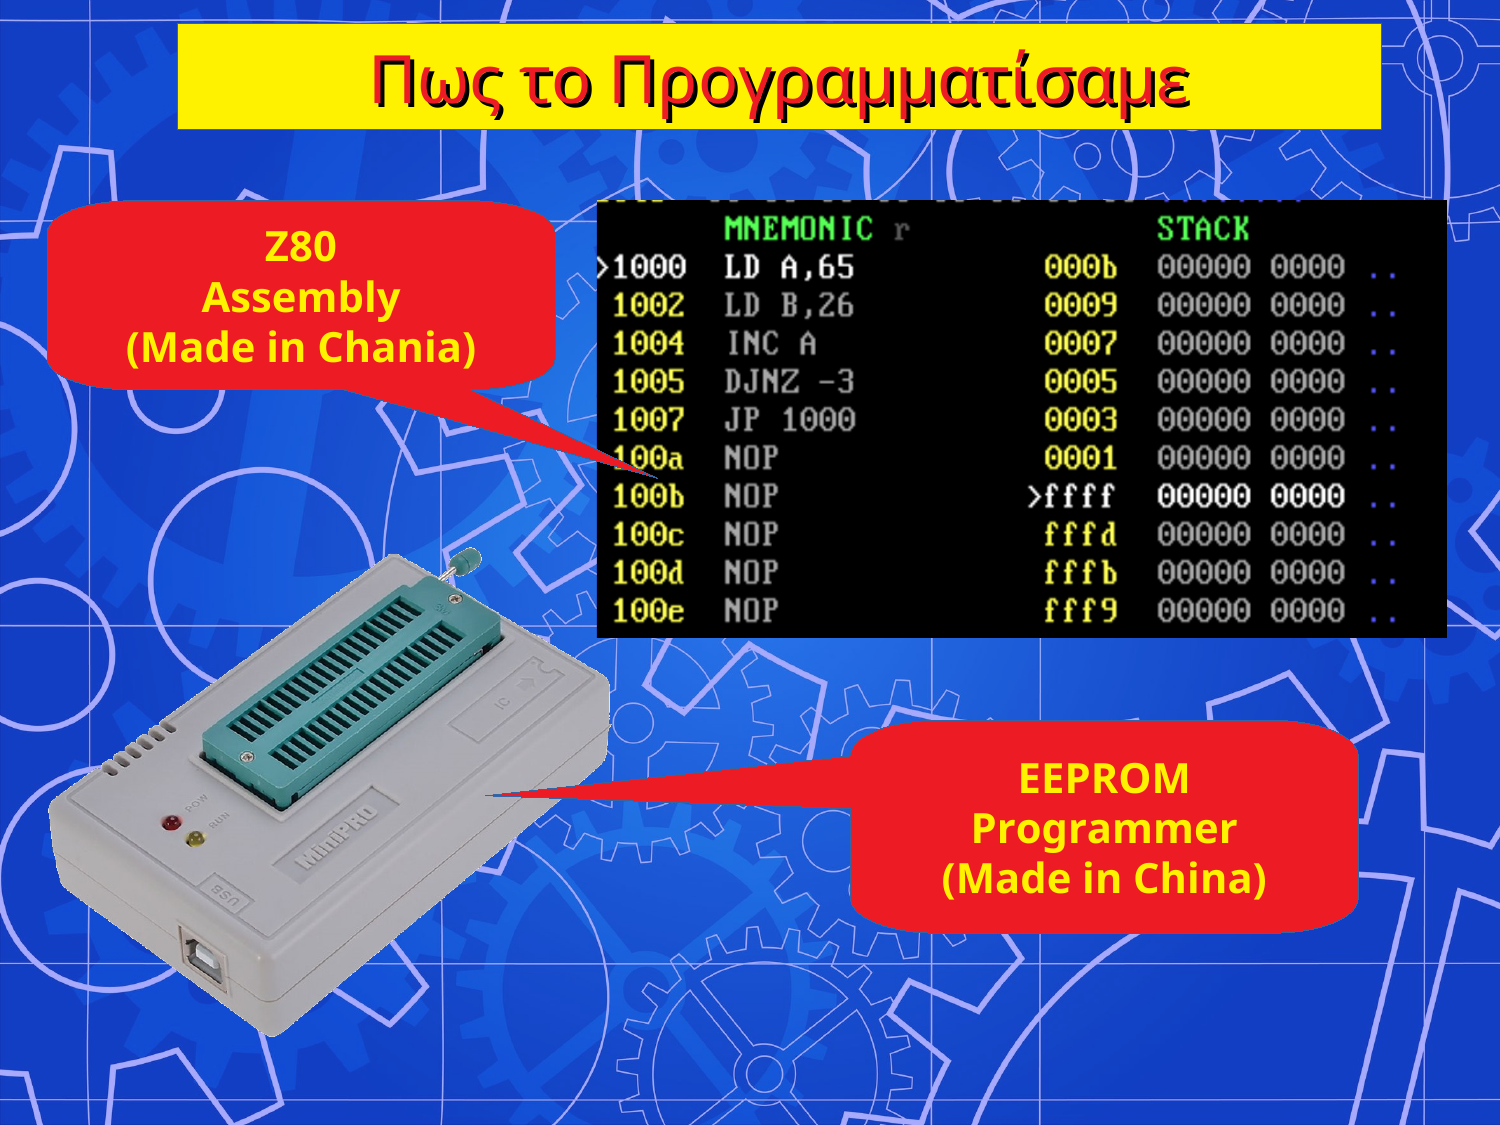

Πως το Προγραμματίσαμε
Z80
Assembly
(Made in Chania)
EEPROM
Programmer
(Made in China)